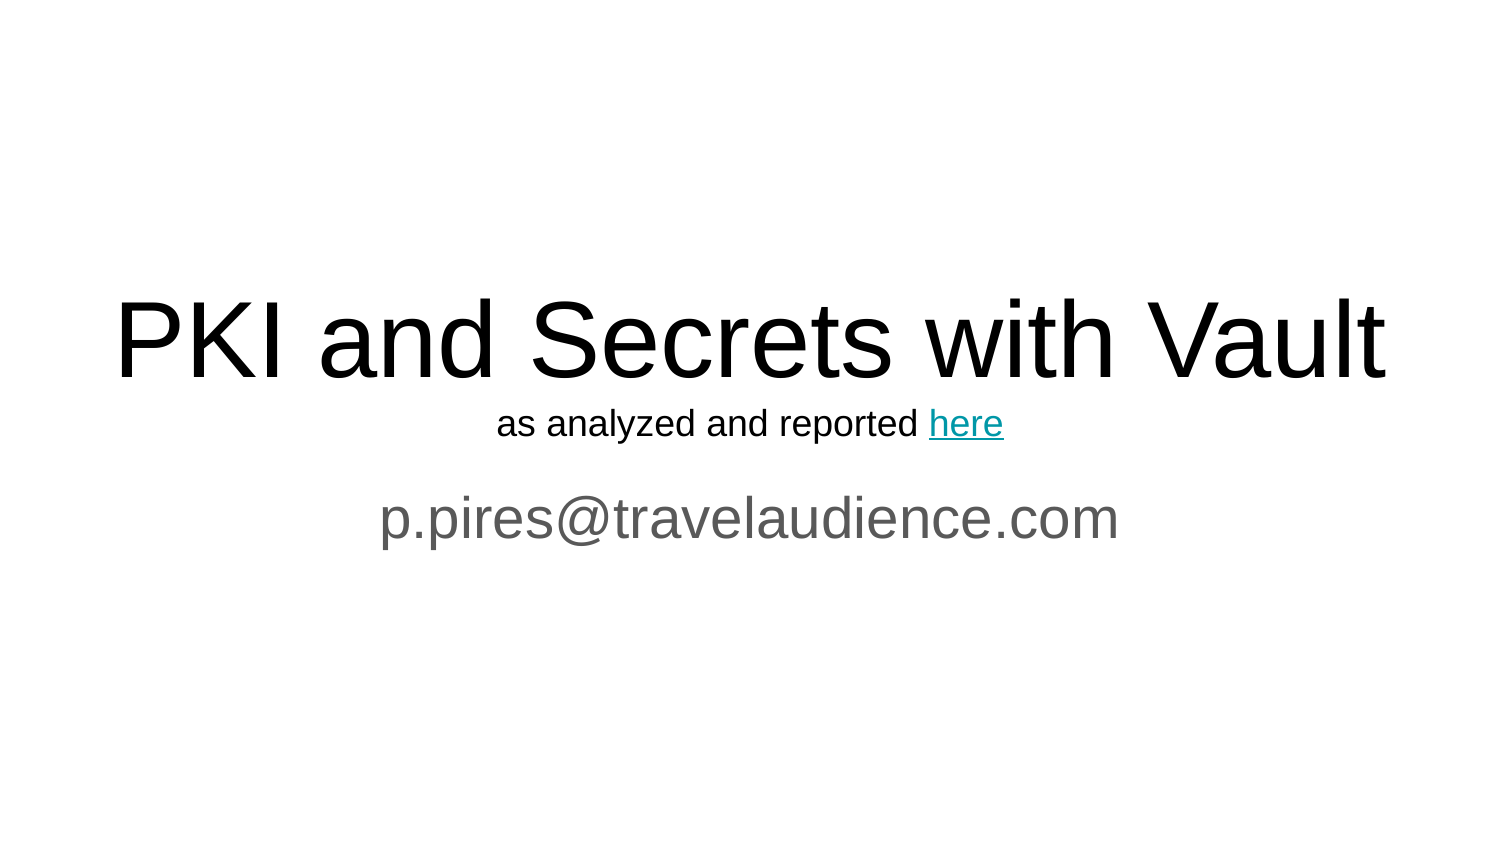

# PKI and Secrets with Vault as analyzed and reported here
p.pires@travelaudience.com